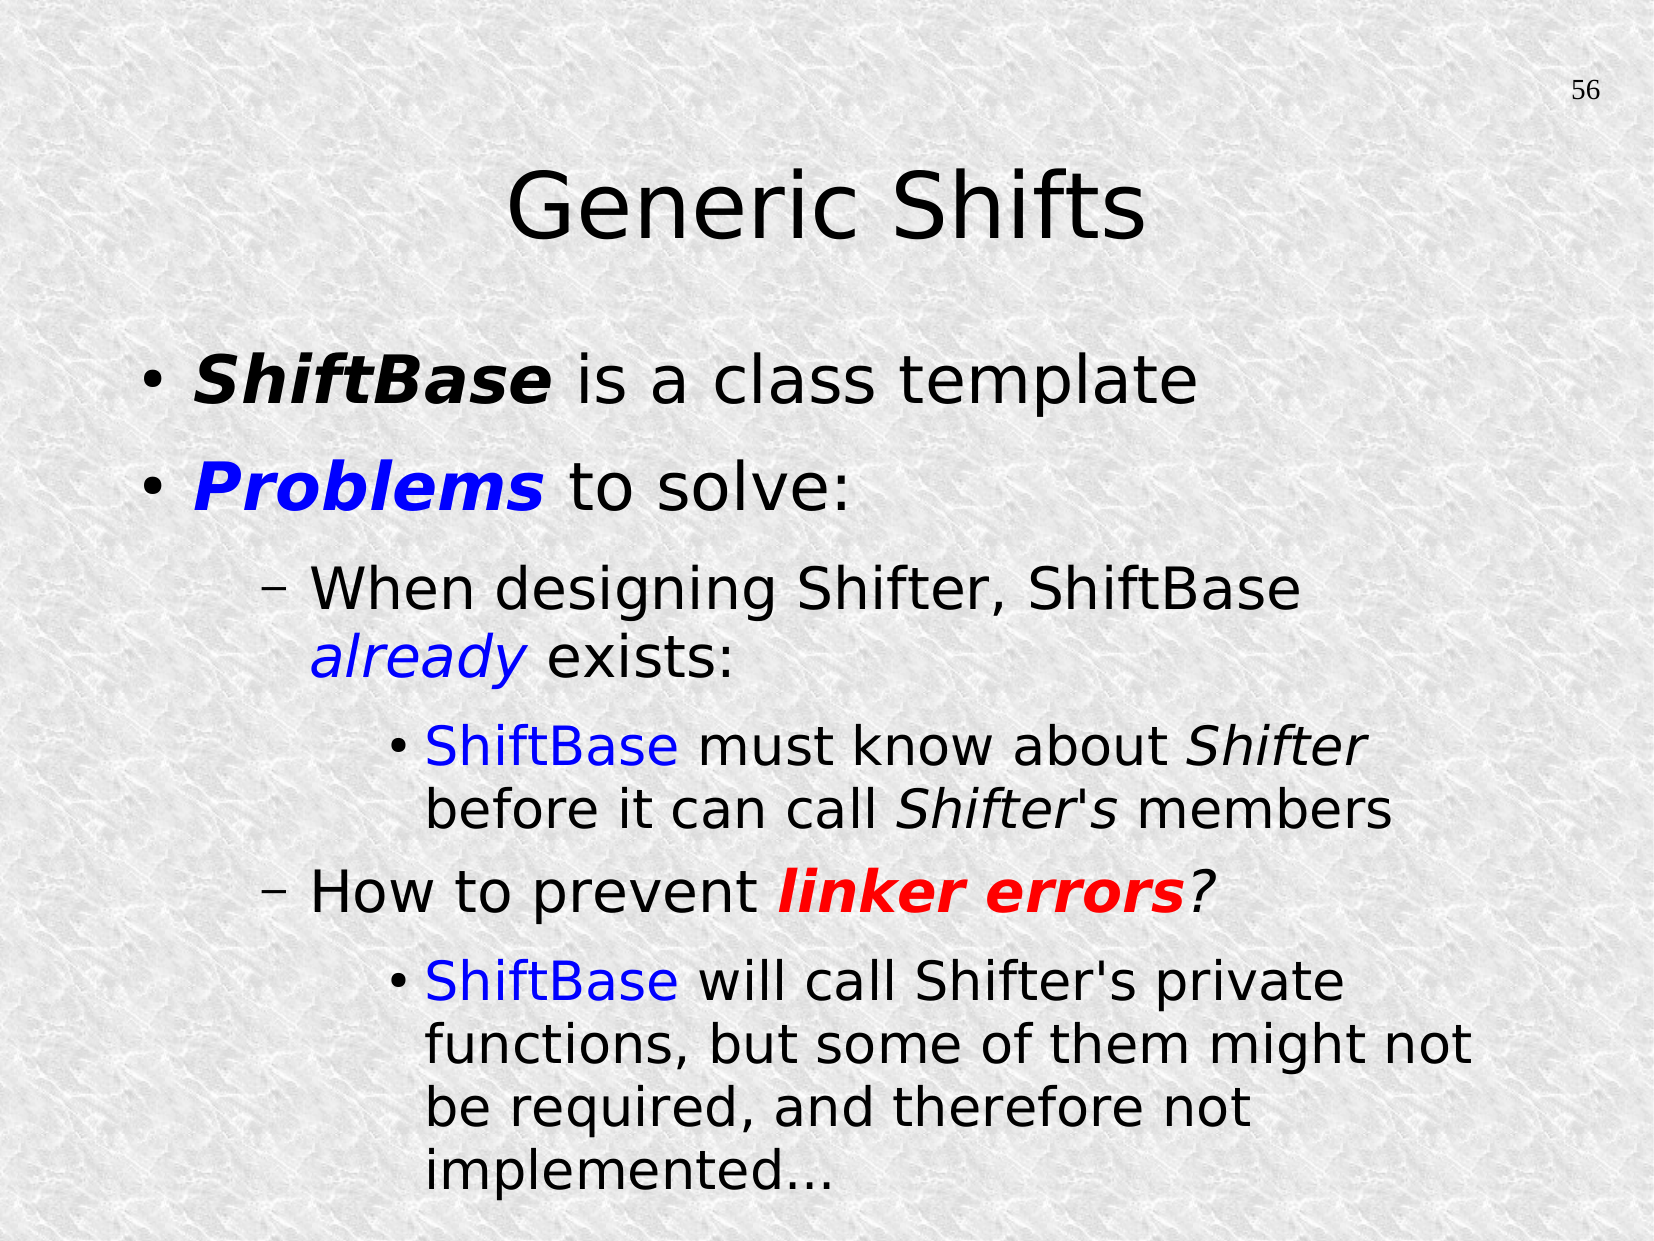

56
# Generic Shifts
ShiftBase is a class template
Problems to solve:
When designing Shifter, ShiftBase already exists:
ShiftBase must know about Shifter before it can call Shifter's members
How to prevent linker errors?
ShiftBase will call Shifter's private functions, but some of them might not be required, and therefore not implemented...